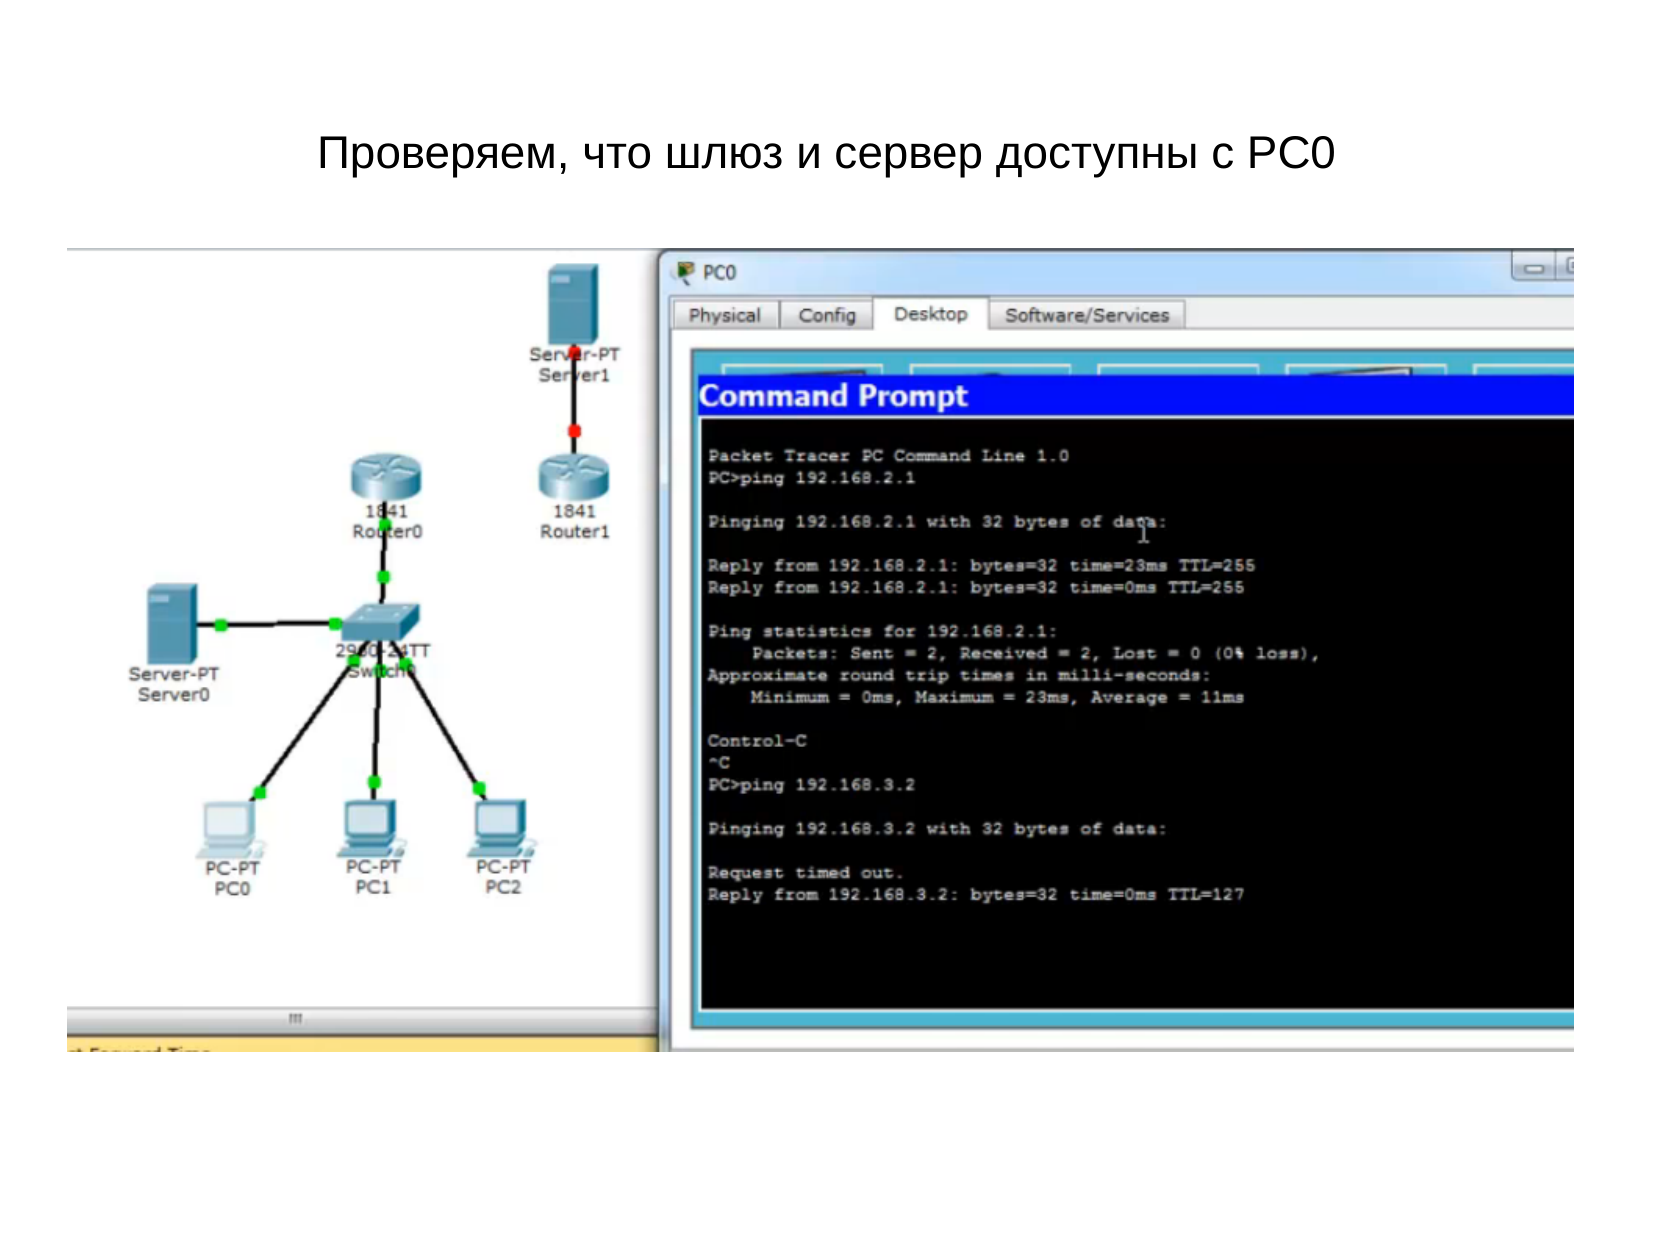

# Проверяем, что шлюз и сервер доступны с PC0